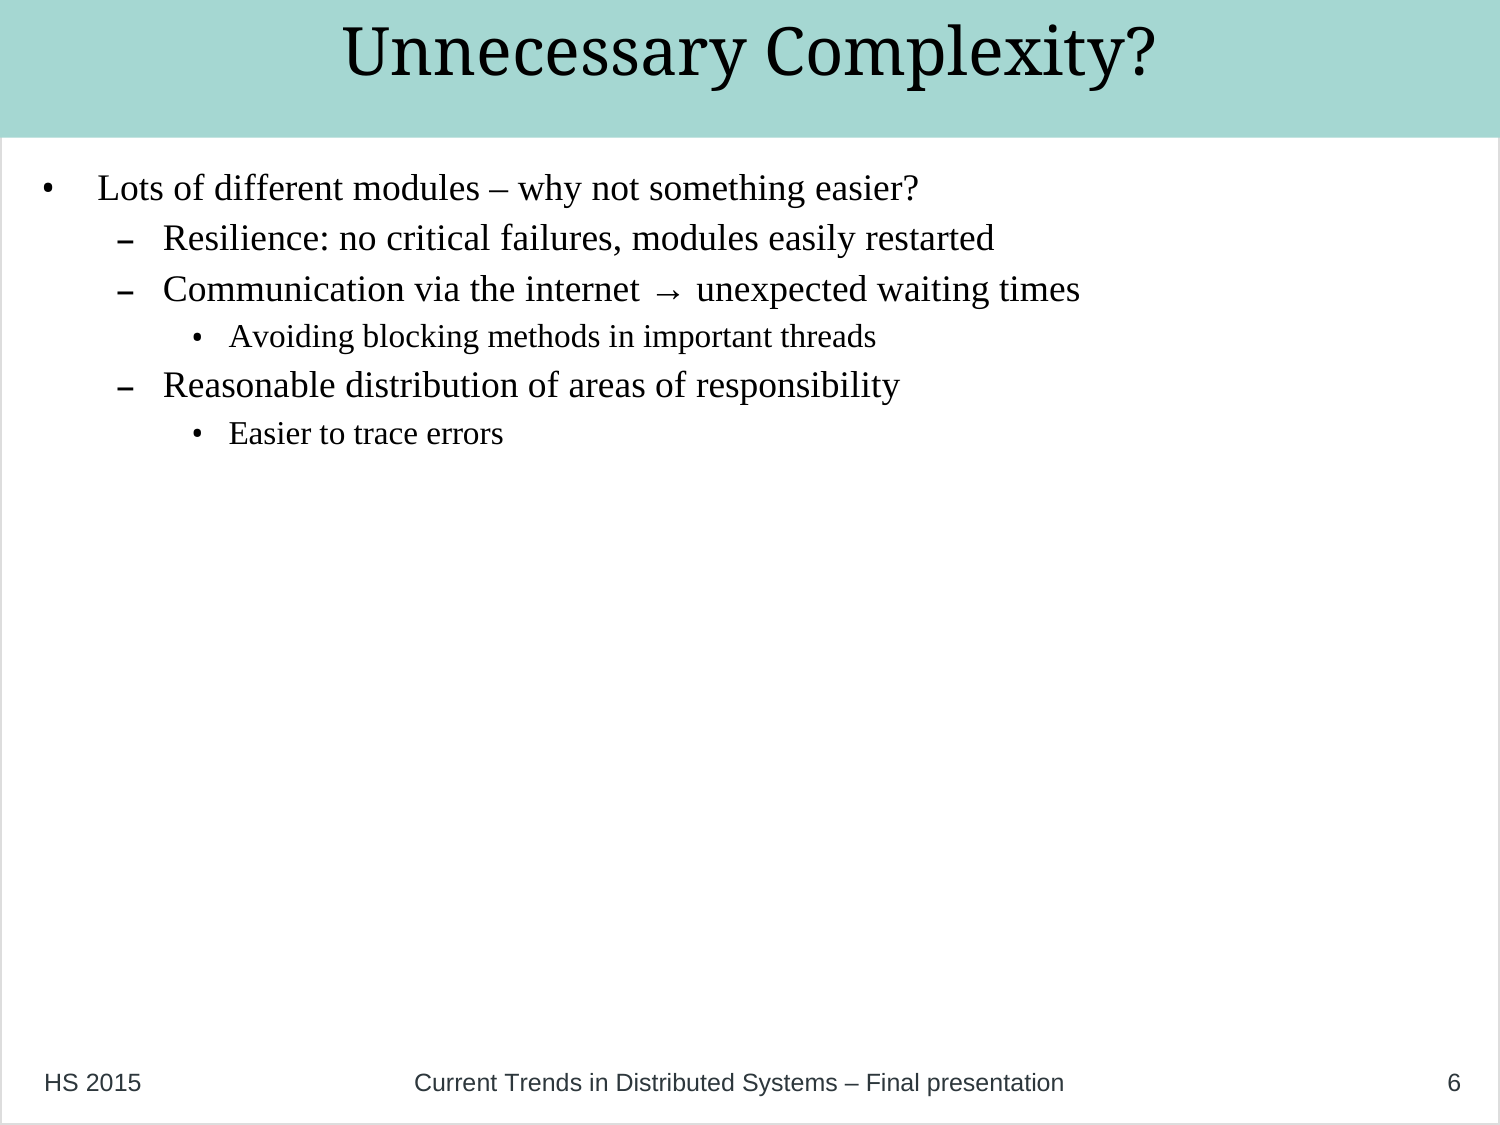

# Unnecessary Complexity?
Lots of different modules – why not something easier?
Resilience: no critical failures, modules easily restarted
Communication via the internet → unexpected waiting times
Avoiding blocking methods in important threads
Reasonable distribution of areas of responsibility
Easier to trace errors
HS 2015
Current Trends in Distributed Systems – Final presentation